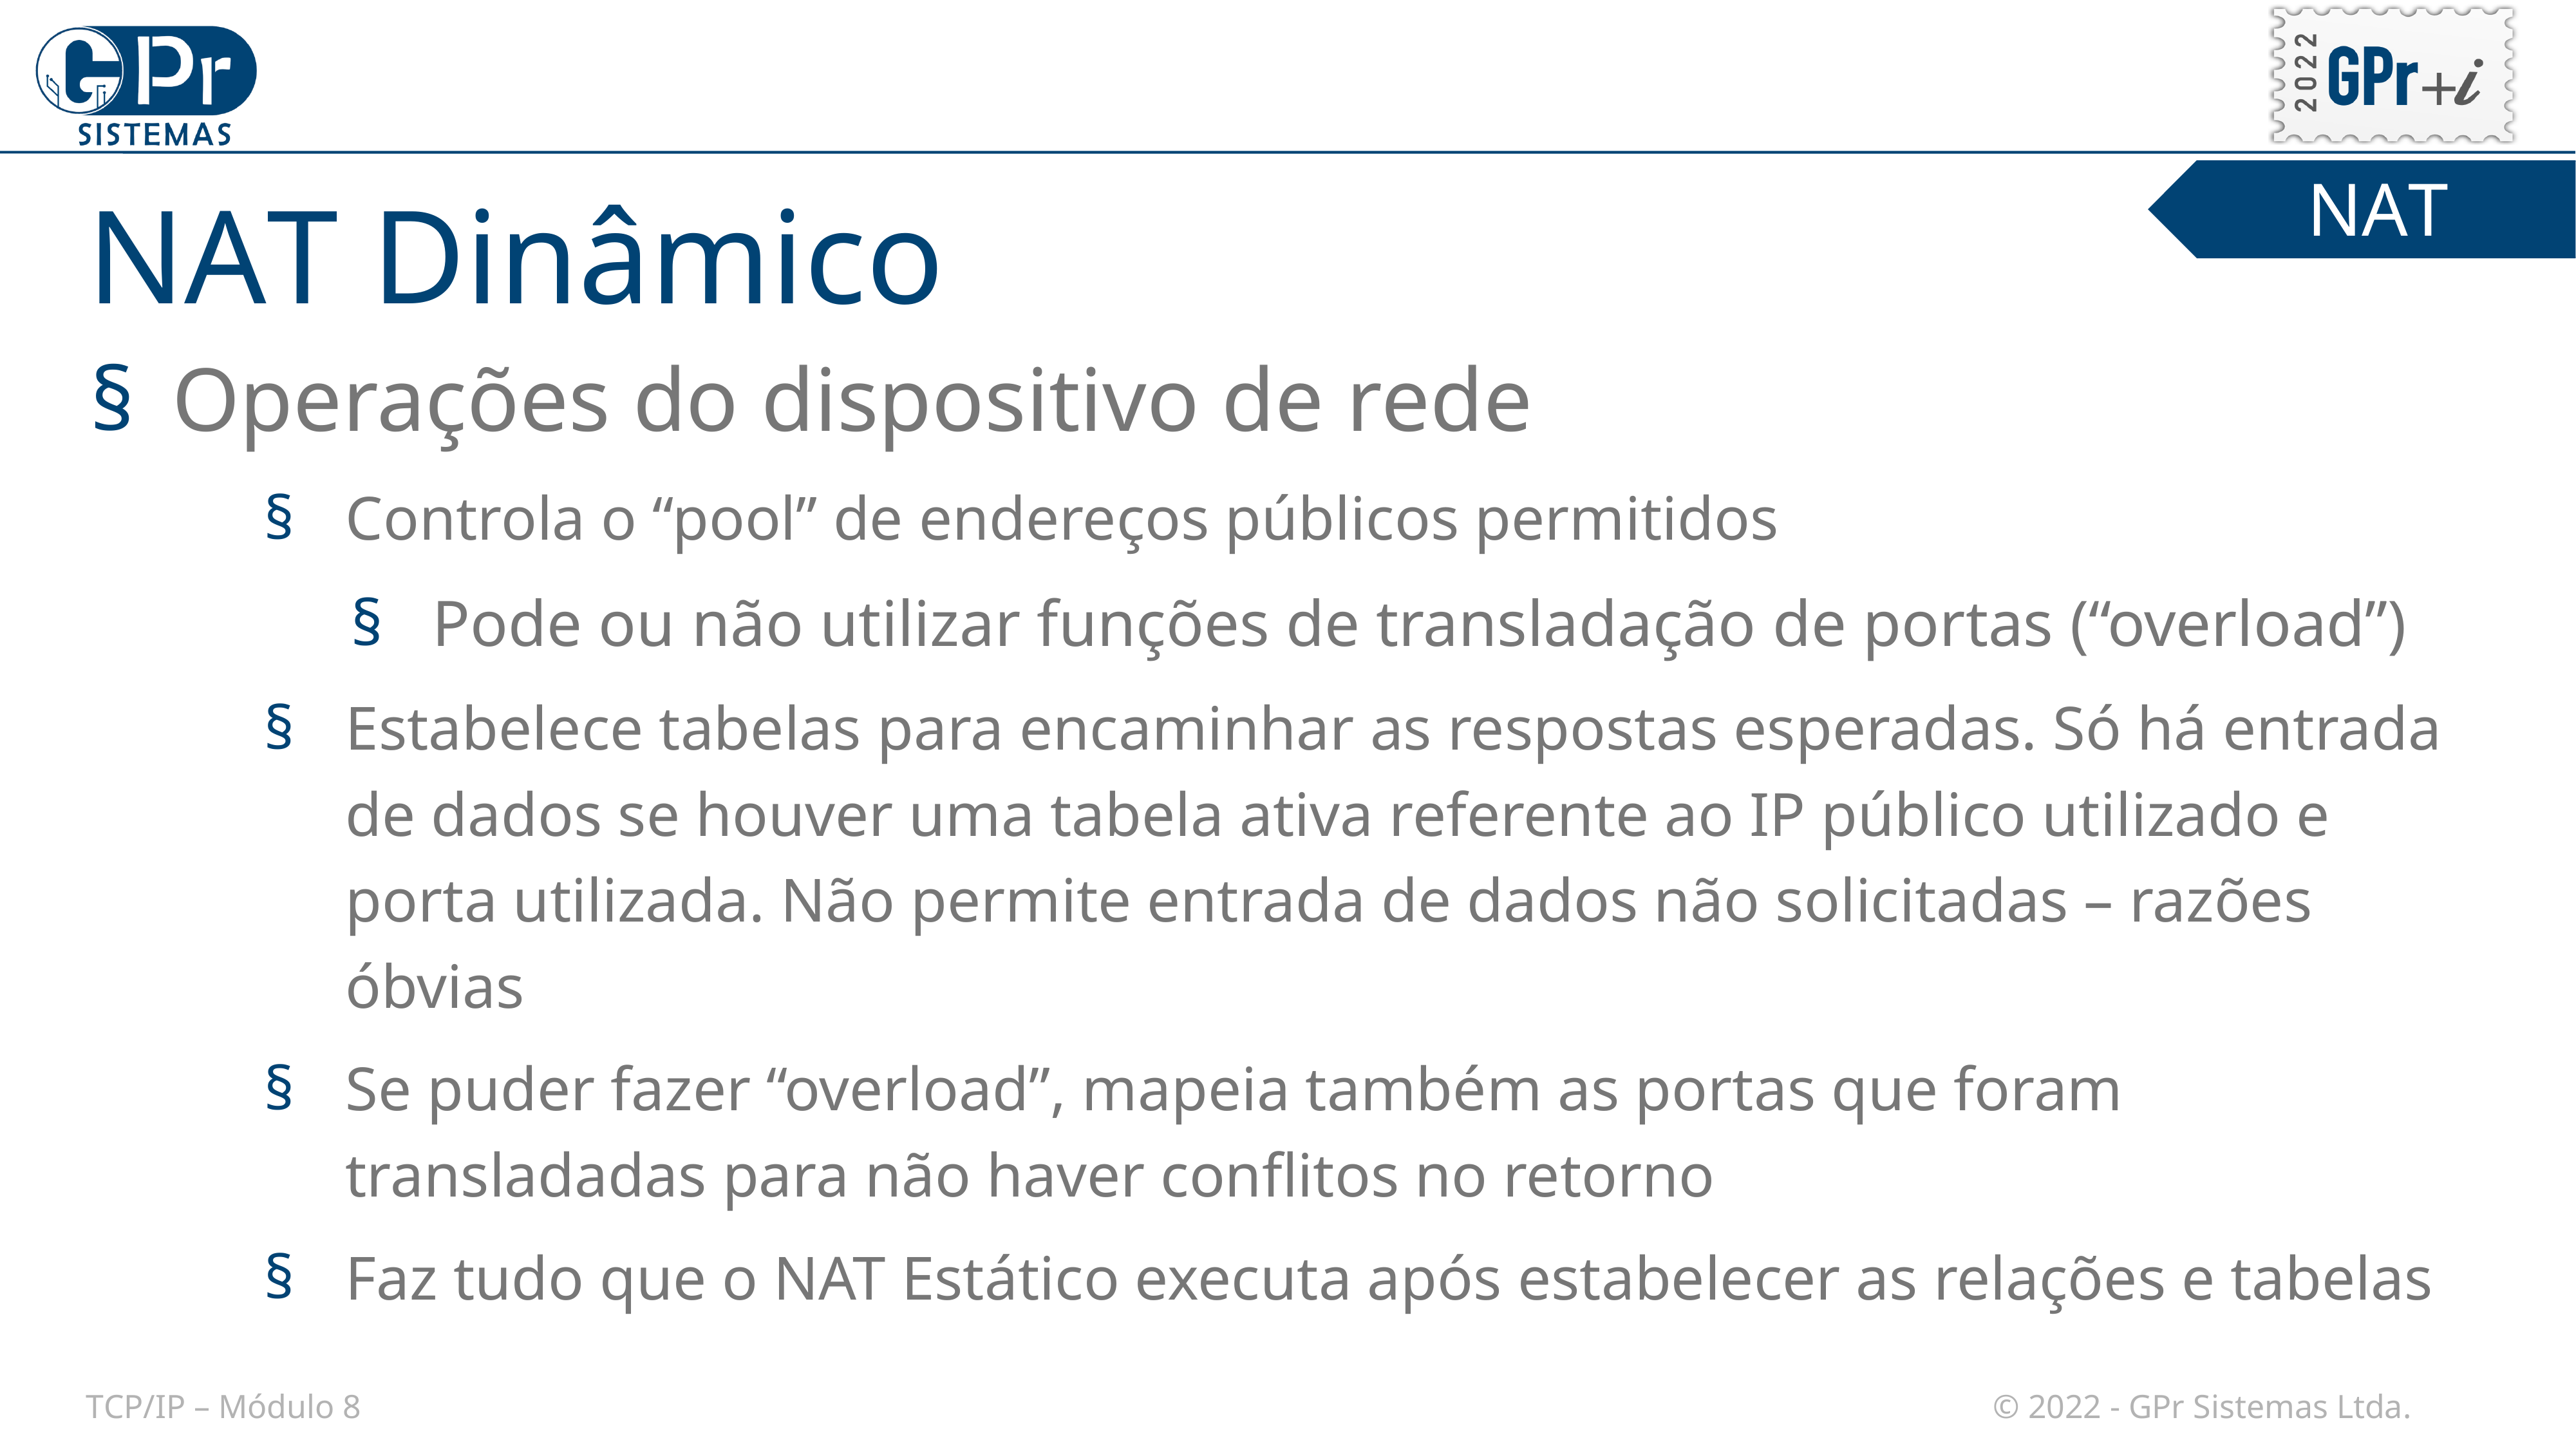

NAT
NAT Dinâmico
# Operações do dispositivo de rede
Controla o “pool” de endereços públicos permitidos
Pode ou não utilizar funções de transladação de portas (“overload”)
Estabelece tabelas para encaminhar as respostas esperadas. Só há entrada de dados se houver uma tabela ativa referente ao IP público utilizado e porta utilizada. Não permite entrada de dados não solicitadas – razões óbvias
Se puder fazer “overload”, mapeia também as portas que foram transladadas para não haver conflitos no retorno
Faz tudo que o NAT Estático executa após estabelecer as relações e tabelas